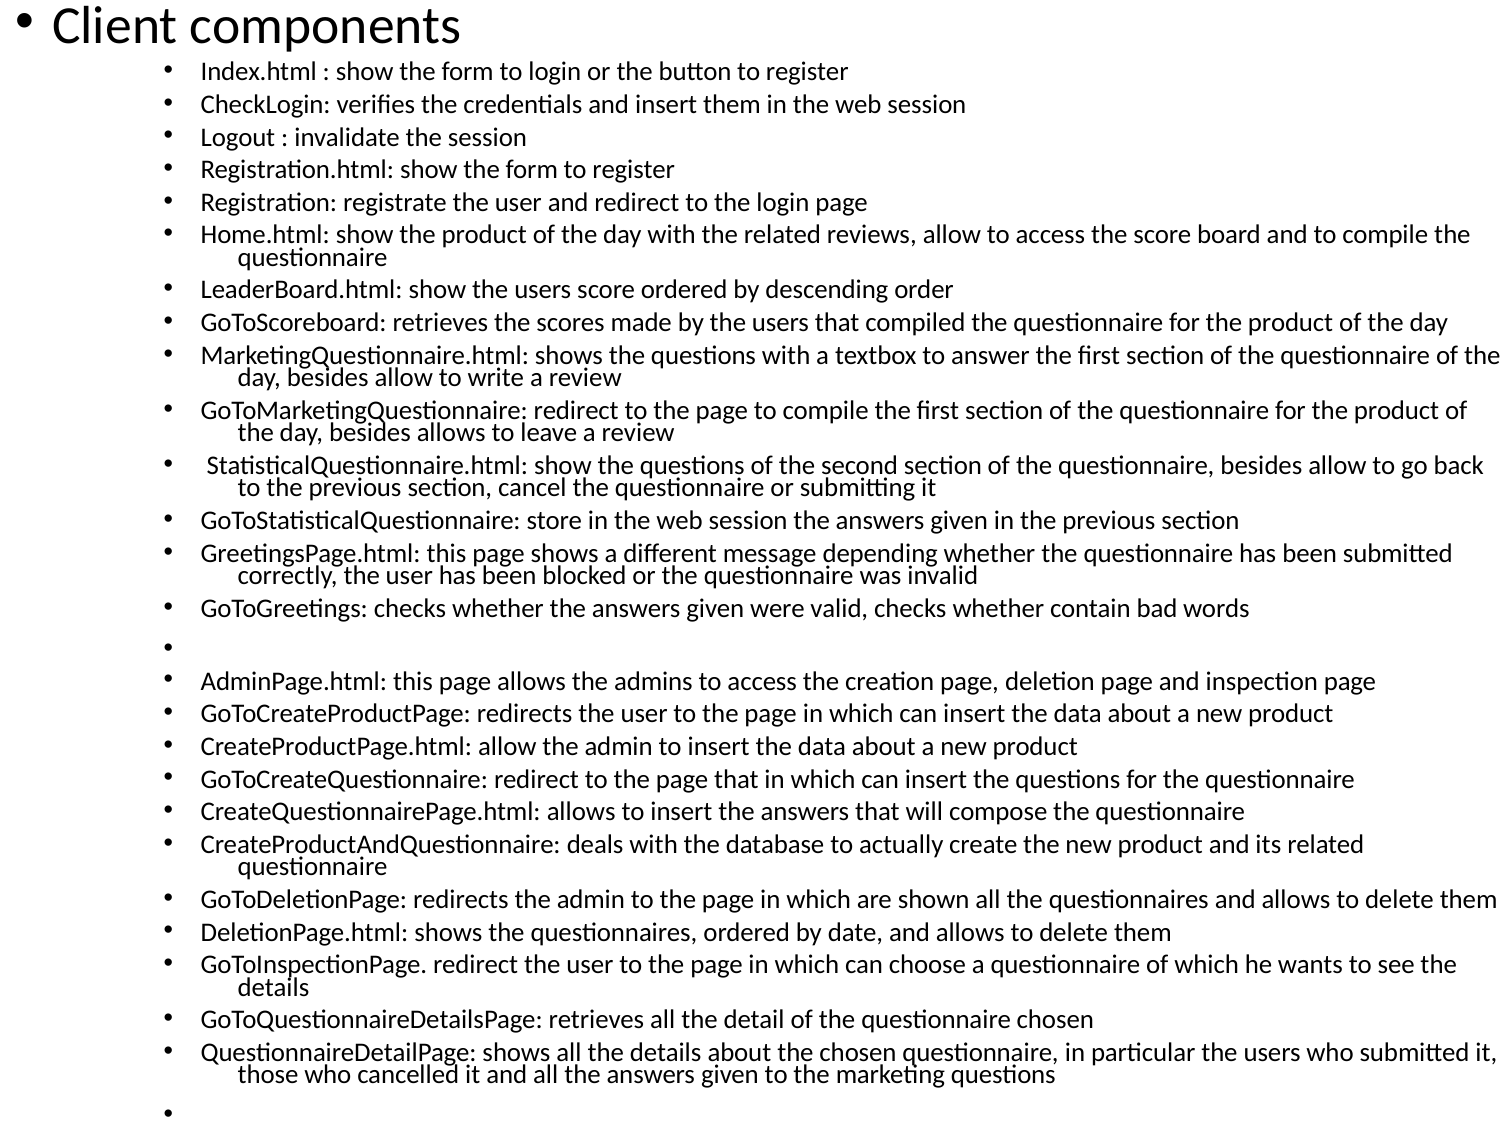

# Client components
Index.html : show the form to login or the button to register
CheckLogin: verifies the credentials and insert them in the web session
Logout : invalidate the session
Registration.html: show the form to register
Registration: registrate the user and redirect to the login page
Home.html: show the product of the day with the related reviews, allow to access the score board and to compile the questionnaire
LeaderBoard.html: show the users score ordered by descending order
GoToScoreboard: retrieves the scores made by the users that compiled the questionnaire for the product of the day
MarketingQuestionnaire.html: shows the questions with a textbox to answer the first section of the questionnaire of the day, besides allow to write a review
GoToMarketingQuestionnaire: redirect to the page to compile the first section of the questionnaire for the product of the day, besides allows to leave a review
 StatisticalQuestionnaire.html: show the questions of the second section of the questionnaire, besides allow to go back to the previous section, cancel the questionnaire or submitting it
GoToStatisticalQuestionnaire: store in the web session the answers given in the previous section
GreetingsPage.html: this page shows a different message depending whether the questionnaire has been submitted correctly, the user has been blocked or the questionnaire was invalid
GoToGreetings: checks whether the answers given were valid, checks whether contain bad words
AdminPage.html: this page allows the admins to access the creation page, deletion page and inspection page
GoToCreateProductPage: redirects the user to the page in which can insert the data about a new product
CreateProductPage.html: allow the admin to insert the data about a new product
GoToCreateQuestionnaire: redirect to the page that in which can insert the questions for the questionnaire
CreateQuestionnairePage.html: allows to insert the answers that will compose the questionnaire
CreateProductAndQuestionnaire: deals with the database to actually create the new product and its related questionnaire
GoToDeletionPage: redirects the admin to the page in which are shown all the questionnaires and allows to delete them
DeletionPage.html: shows the questionnaires, ordered by date, and allows to delete them
GoToInspectionPage. redirect the user to the page in which can choose a questionnaire of which he wants to see the details
GoToQuestionnaireDetailsPage: retrieves all the detail of the questionnaire chosen
QuestionnaireDetailPage: shows all the details about the chosen questionnaire, in particular the users who submitted it, those who cancelled it and all the answers given to the marketing questions